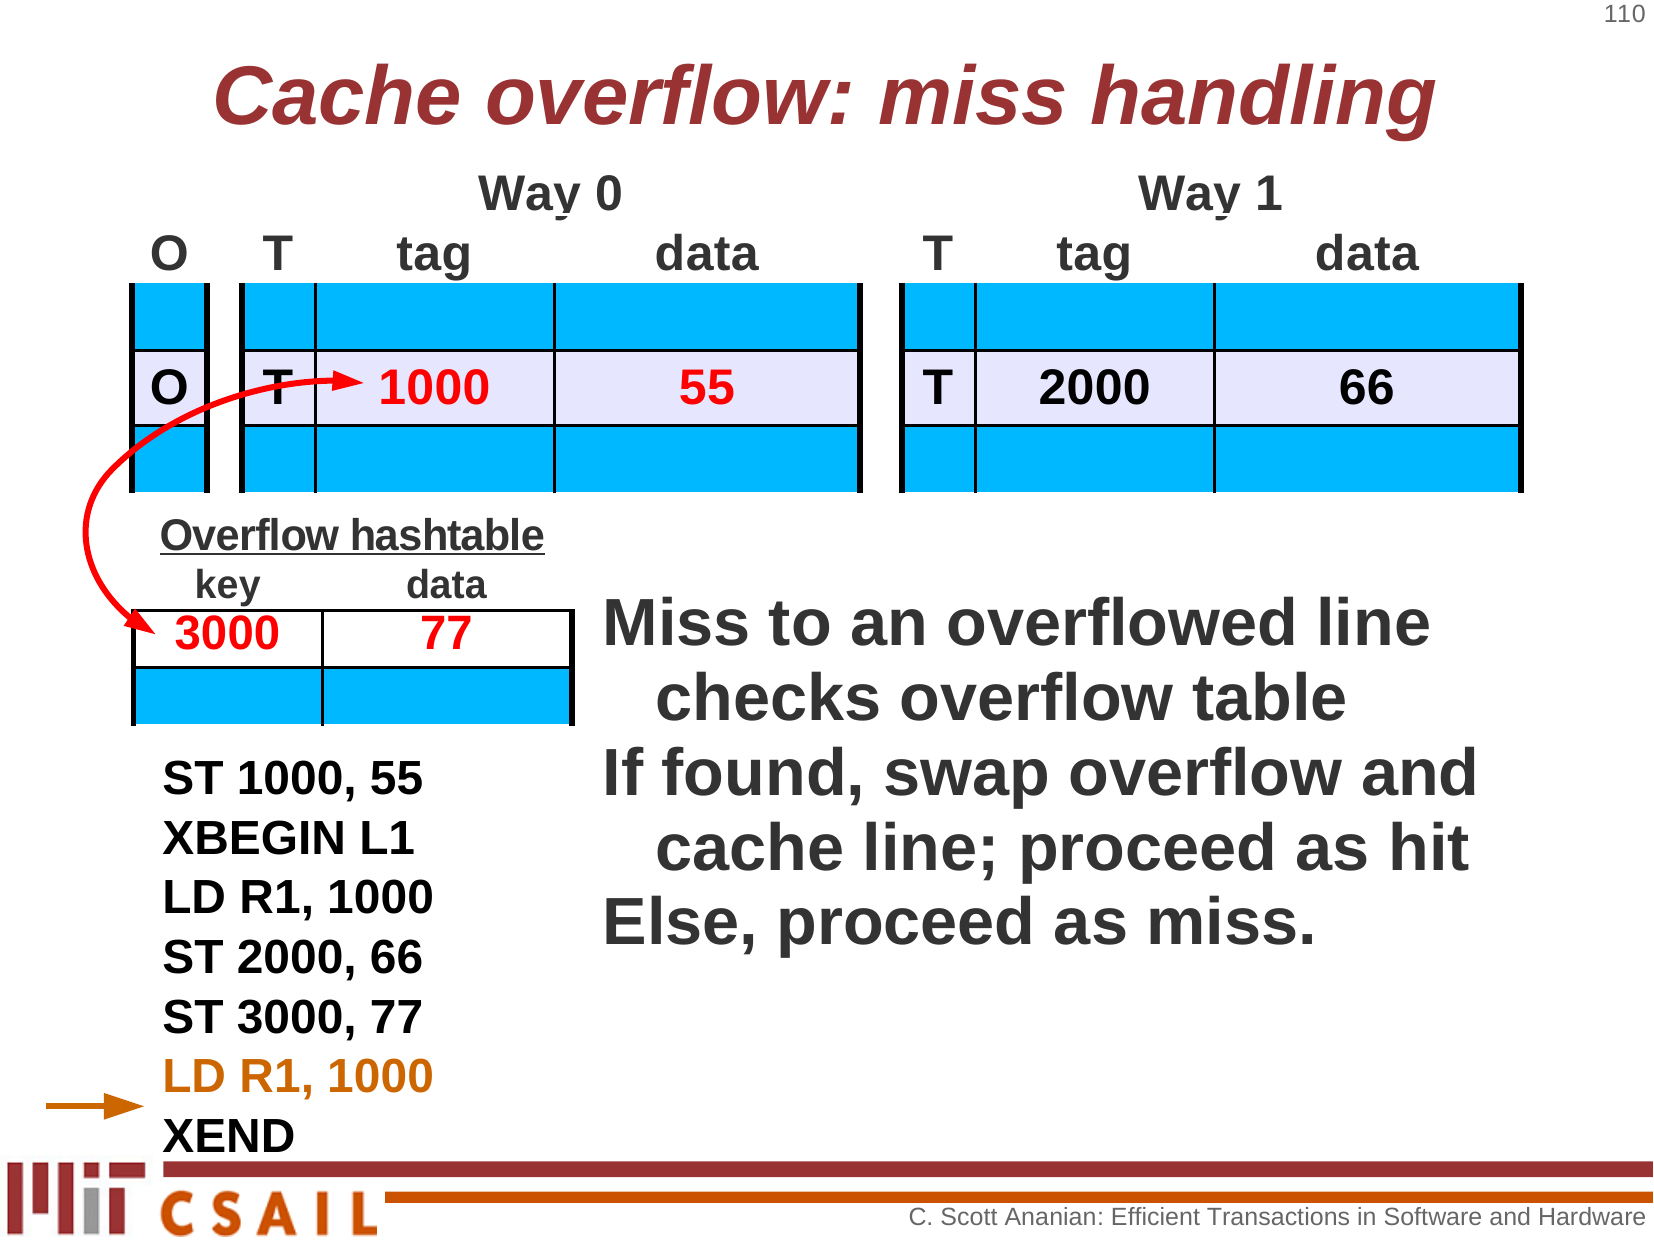

# Cache overflow: miss handling
Miss to an overflowed line checks overflow table
If found, swap overflow and cache line; proceed as hit
Else, proceed as miss.
ST 1000, 55
XBEGIN L1
LD R1, 1000
ST 2000, 66
ST 3000, 77
LD R1, 1000
XEND